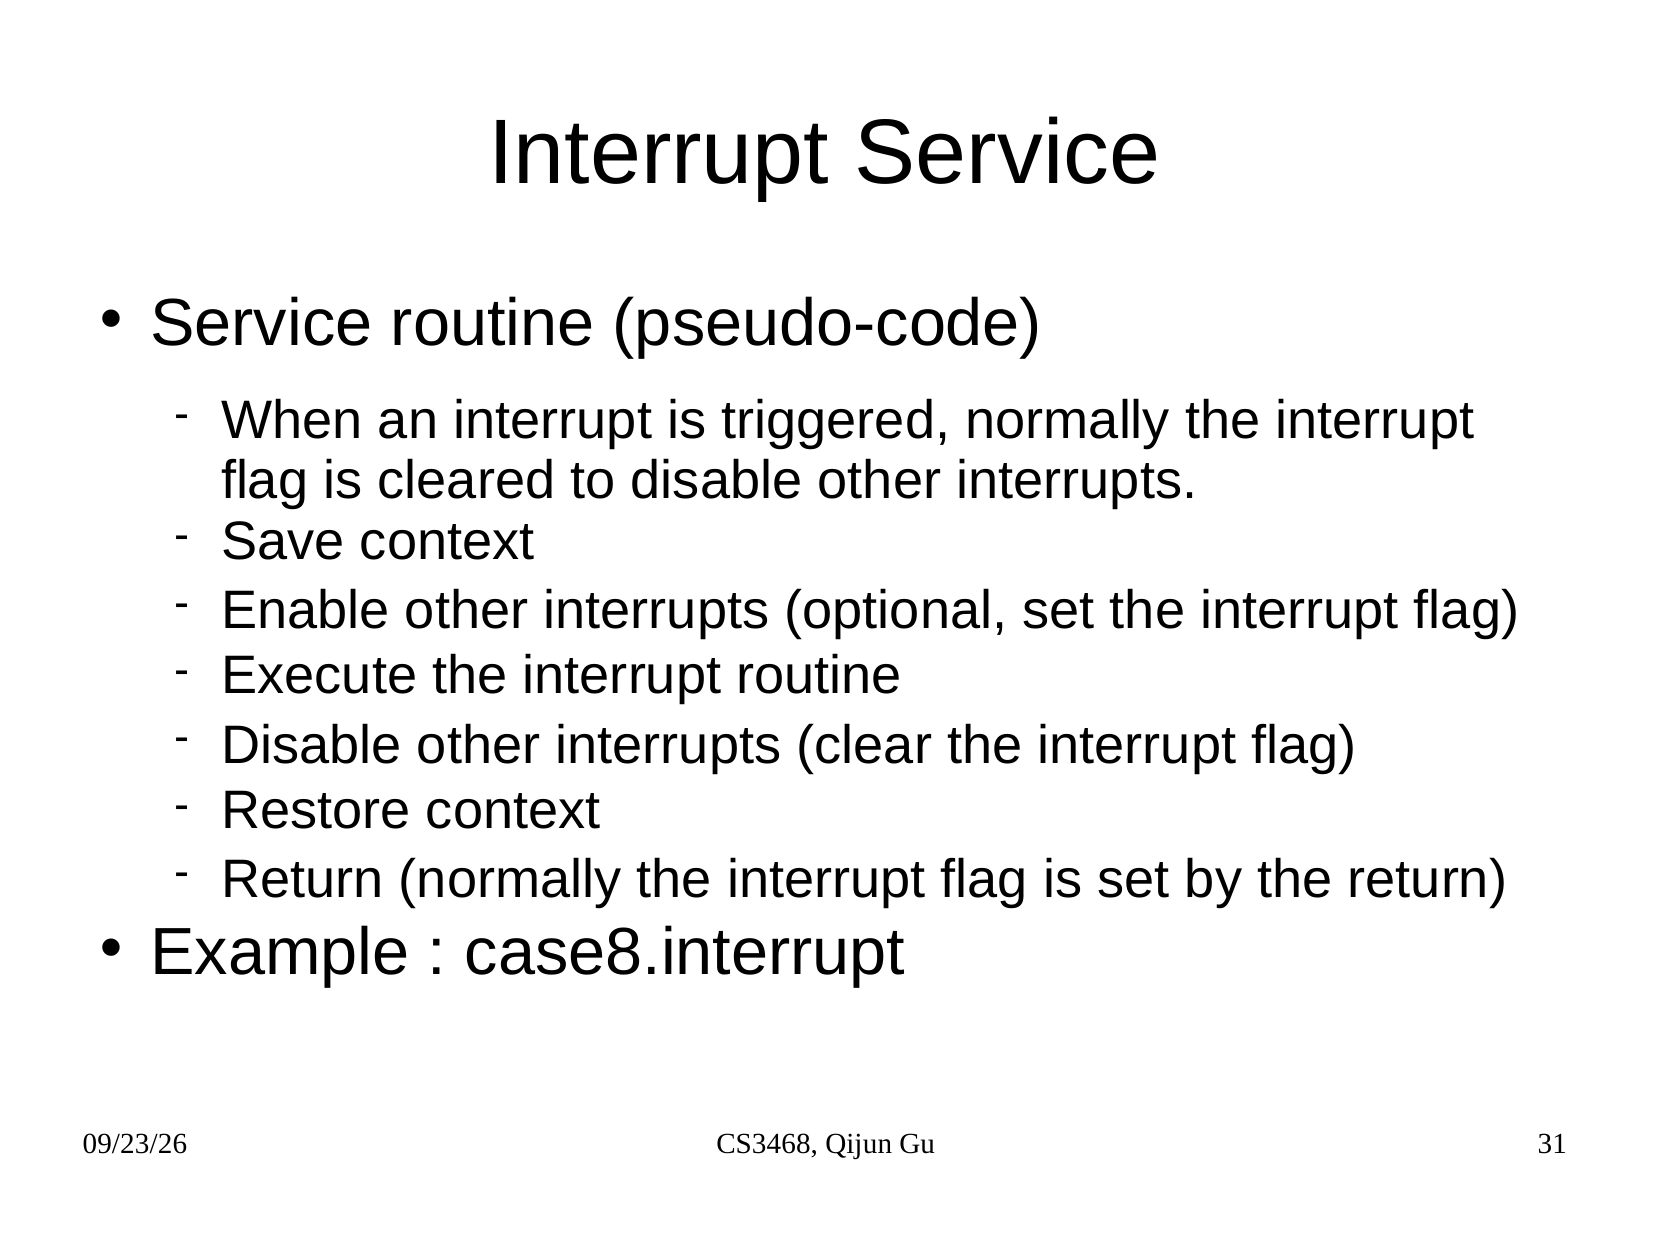

# Interrupt Service
Service routine (pseudo-code)
When an interrupt is triggered, normally the interrupt flag is cleared to disable other interrupts.
Save context
Enable other interrupts (optional, set the interrupt flag)‏
Execute the interrupt routine
Disable other interrupts (clear the interrupt flag)‏
Restore context
Return (normally the interrupt flag is set by the return)‏
Example : case8.interrupt
CS3468, Qijun Gu
31